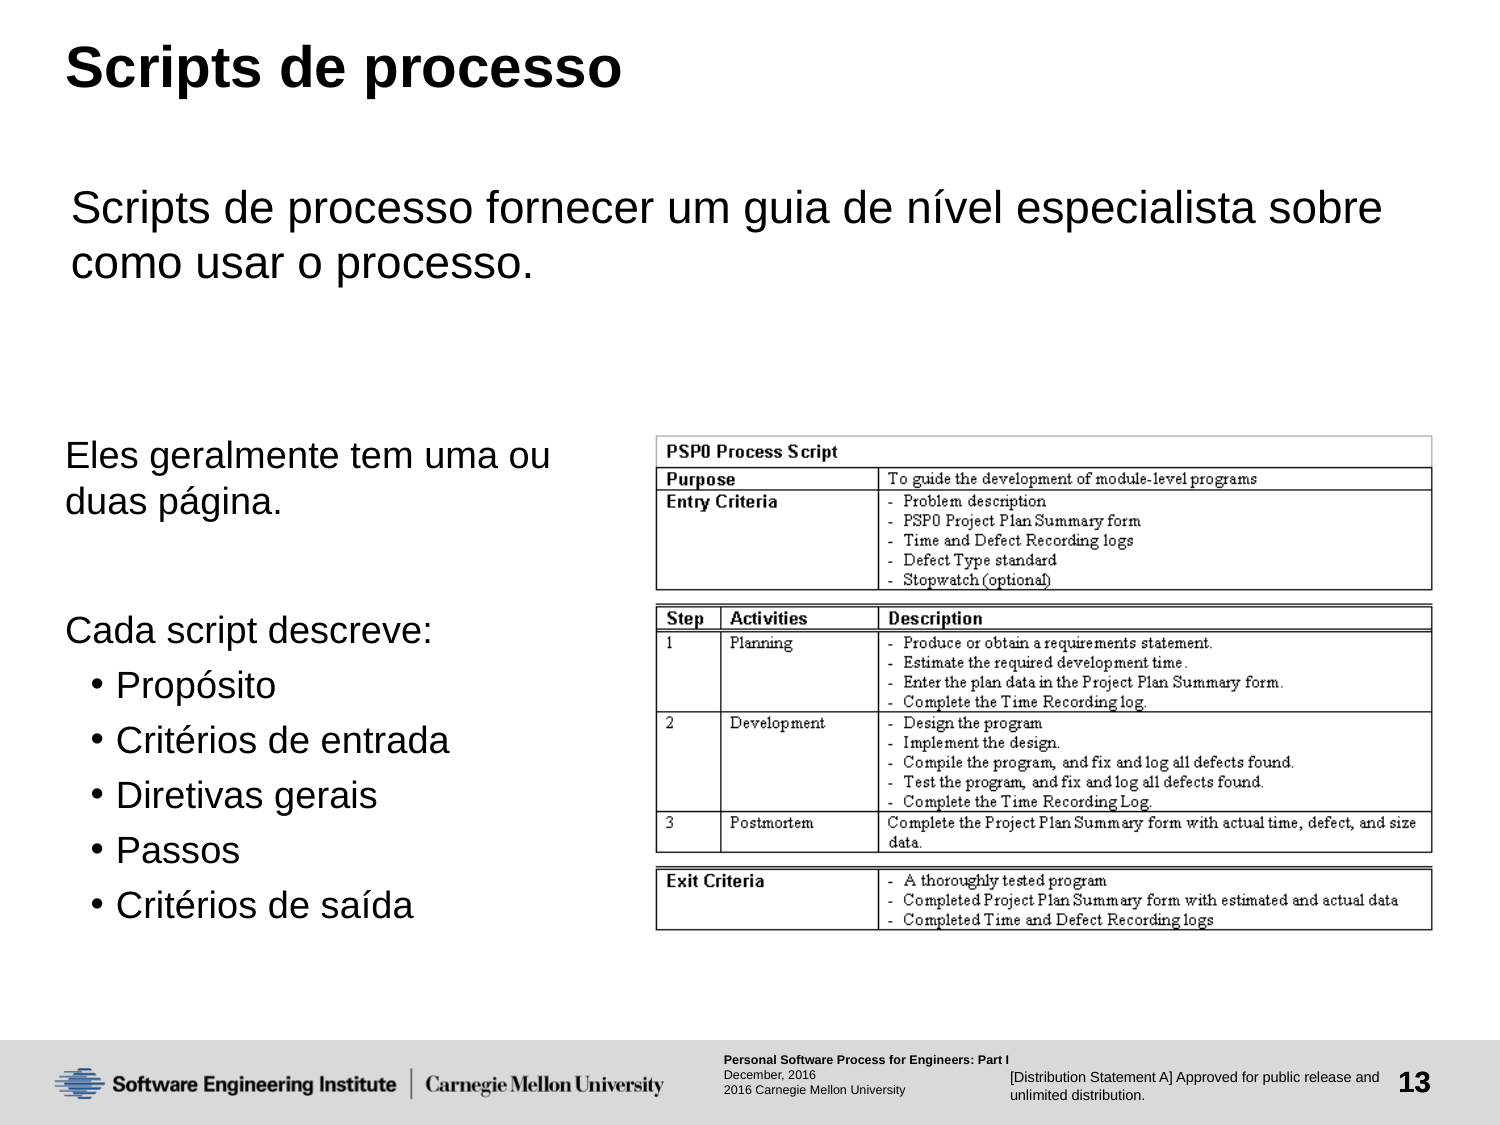

# Scripts de processo
Scripts de processo fornecer um guia de nível especialista sobre como usar o processo.
Eles geralmente tem uma ou duas página.
Cada script descreve:
Propósito
Critérios de entrada
Diretivas gerais
Passos
Critérios de saída